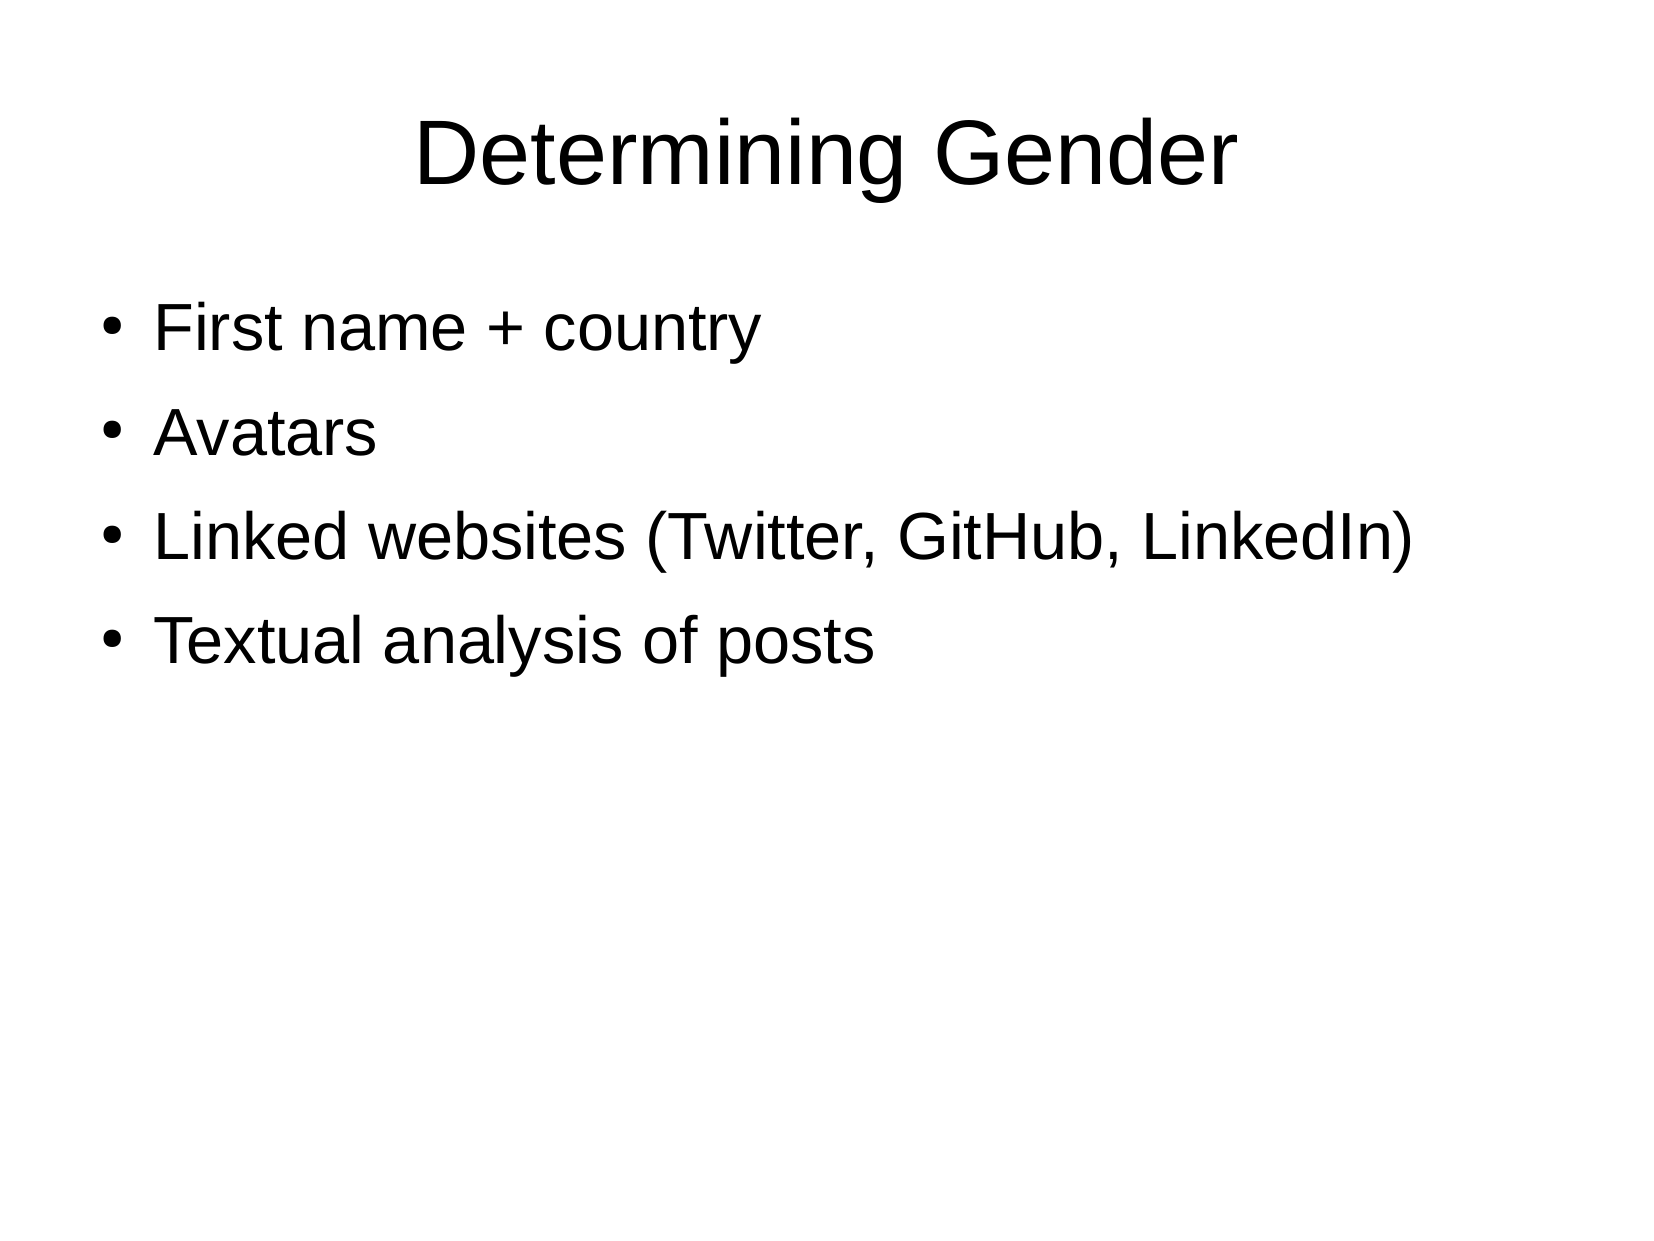

# Determining Gender
First name + country
Avatars
Linked websites (Twitter, GitHub, LinkedIn)
Textual analysis of posts